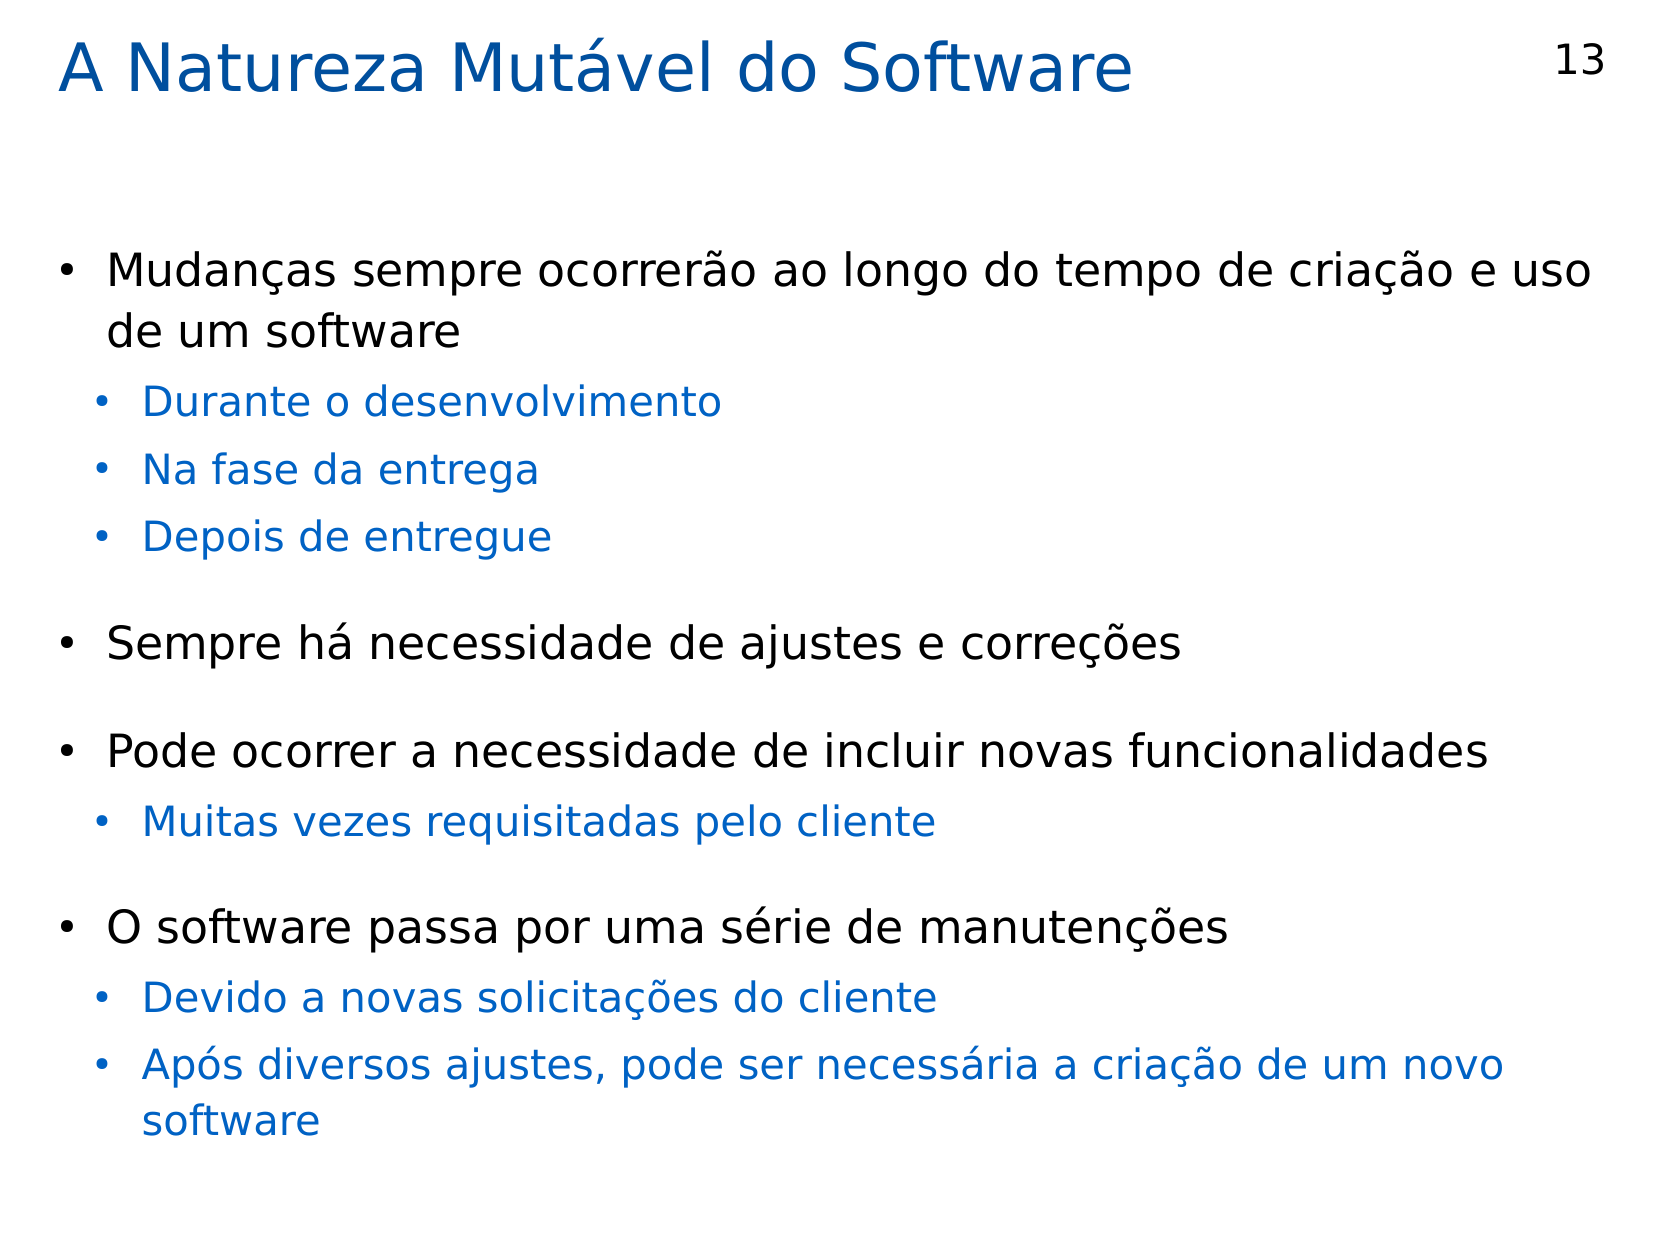

# A Natureza Mutável do Software
13
Mudanças sempre ocorrerão ao longo do tempo de criação e uso de um software
Durante o desenvolvimento
Na fase da entrega
Depois de entregue
Sempre há necessidade de ajustes e correções
Pode ocorrer a necessidade de incluir novas funcionalidades
Muitas vezes requisitadas pelo cliente
O software passa por uma série de manutenções
Devido a novas solicitações do cliente
Após diversos ajustes, pode ser necessária a criação de um novo software